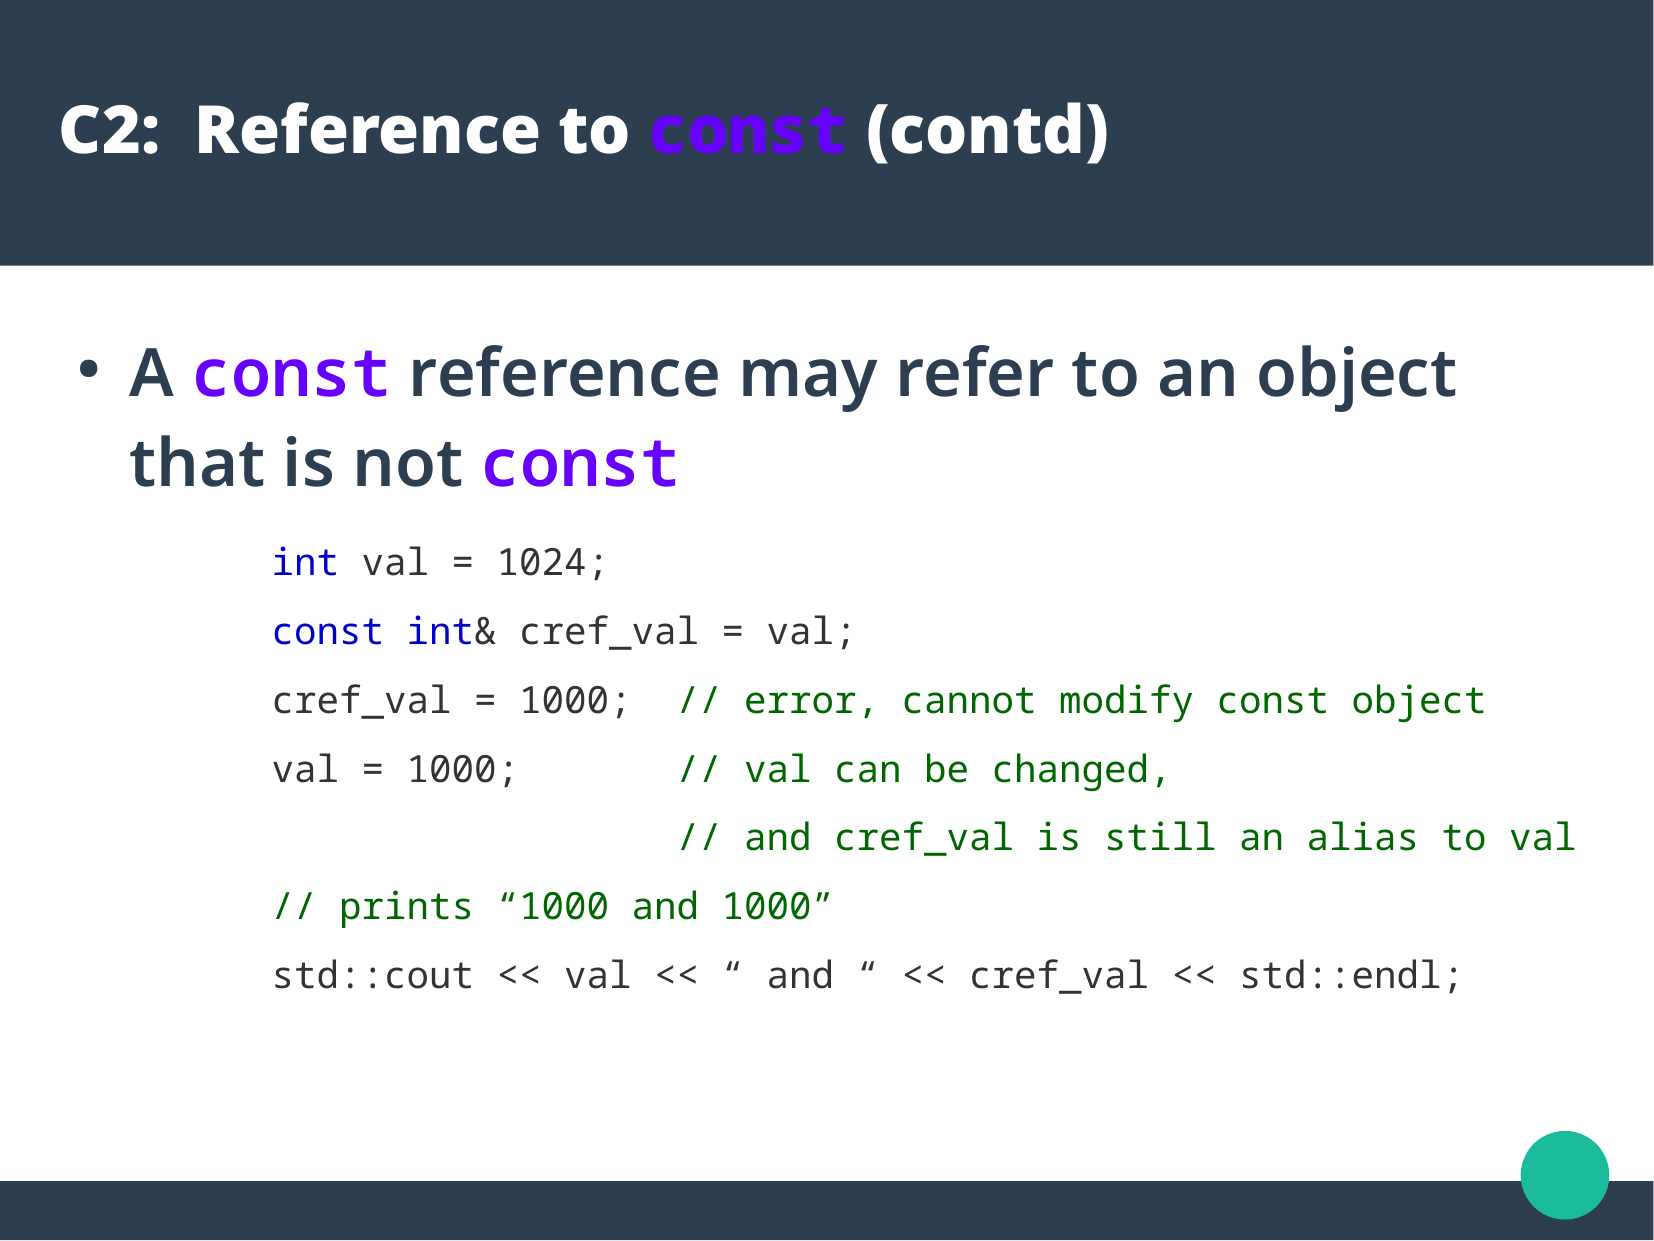

# C2: Reference to const (contd)
A const reference may refer to an object that is not const
int val = 1024;
const int& cref_val = val;
cref_val = 1000; // error, cannot modify const object
val = 1000; // val can be changed,
 // and cref_val is still an alias to val
// prints “1000 and 1000”
std::cout << val << “ and “ << cref_val << std::endl;